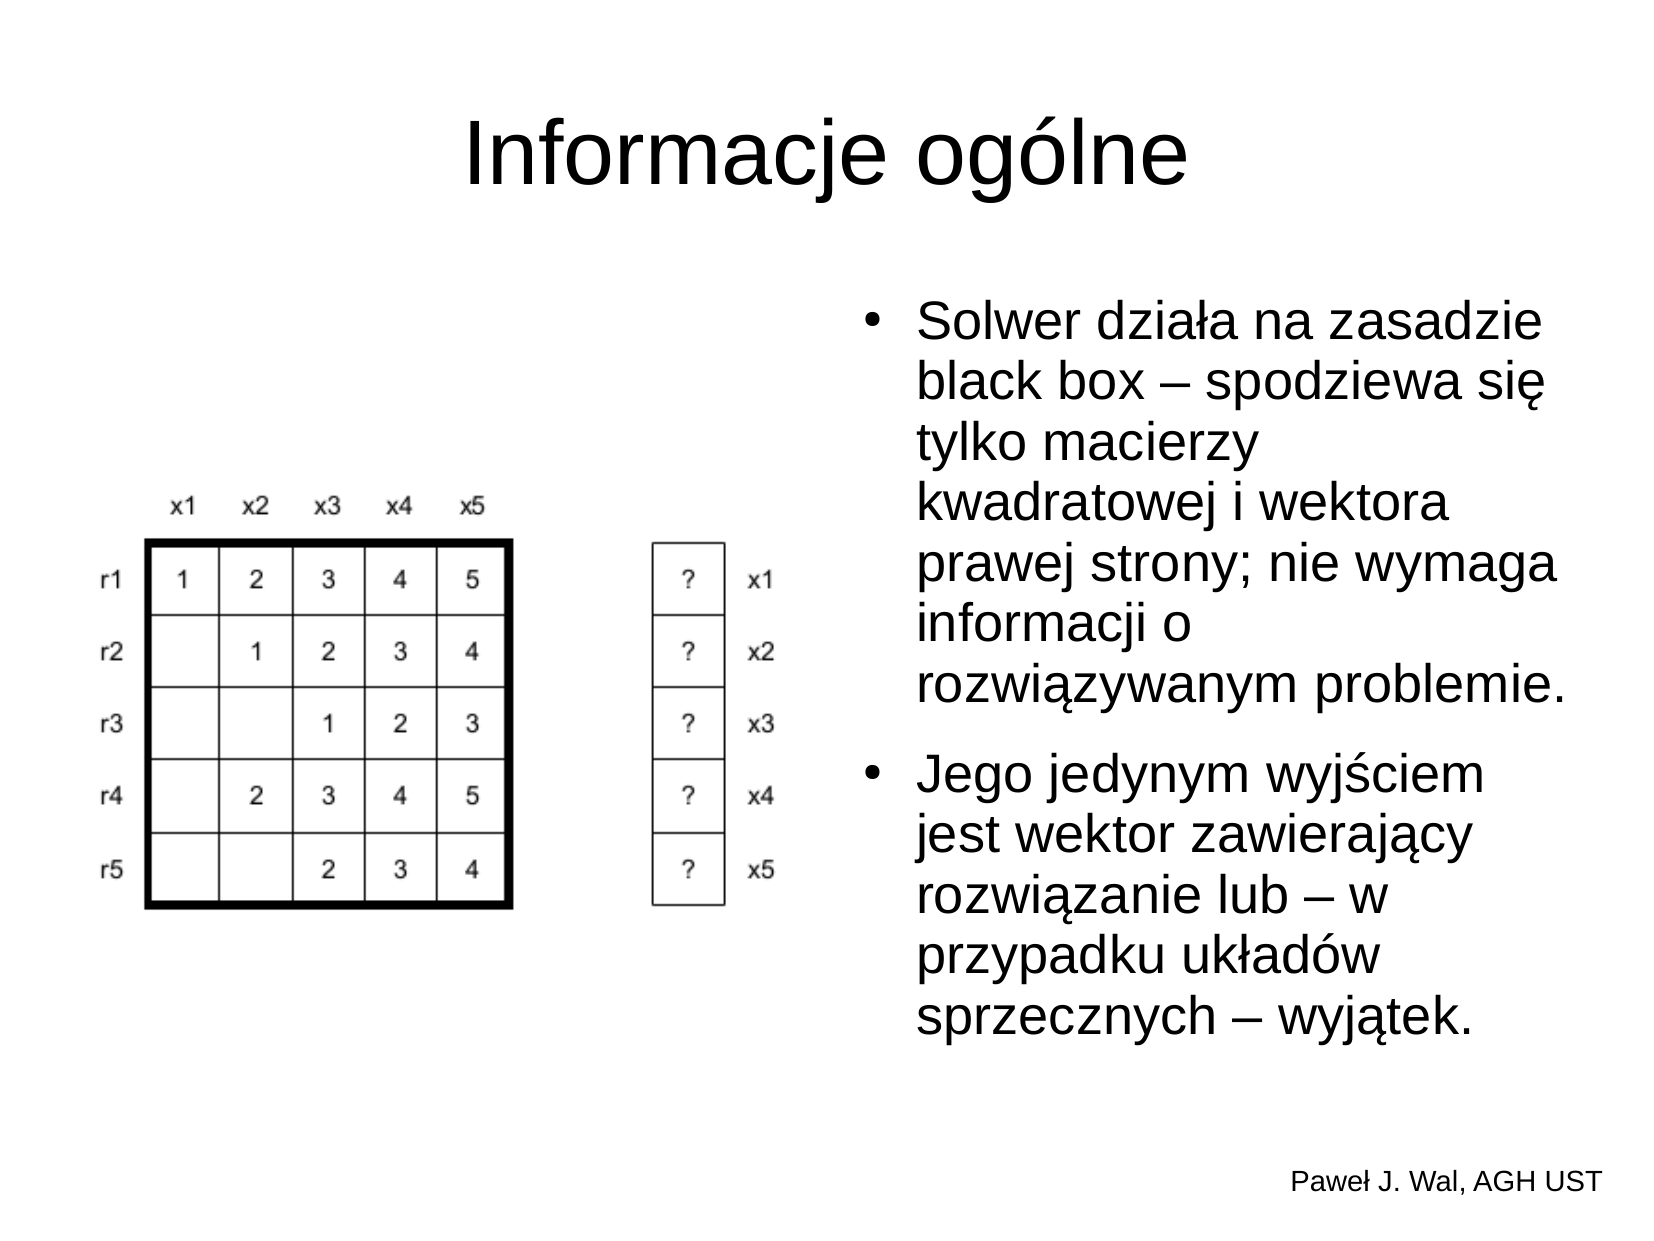

# Informacje ogólne
Solwer działa na zasadzie black box – spodziewa się tylko macierzy kwadratowej i wektora prawej strony; nie wymaga informacji o rozwiązywanym problemie.
Jego jedynym wyjściem jest wektor zawierający rozwiązanie lub – w przypadku układów sprzecznych – wyjątek.
Paweł J. Wal, AGH UST